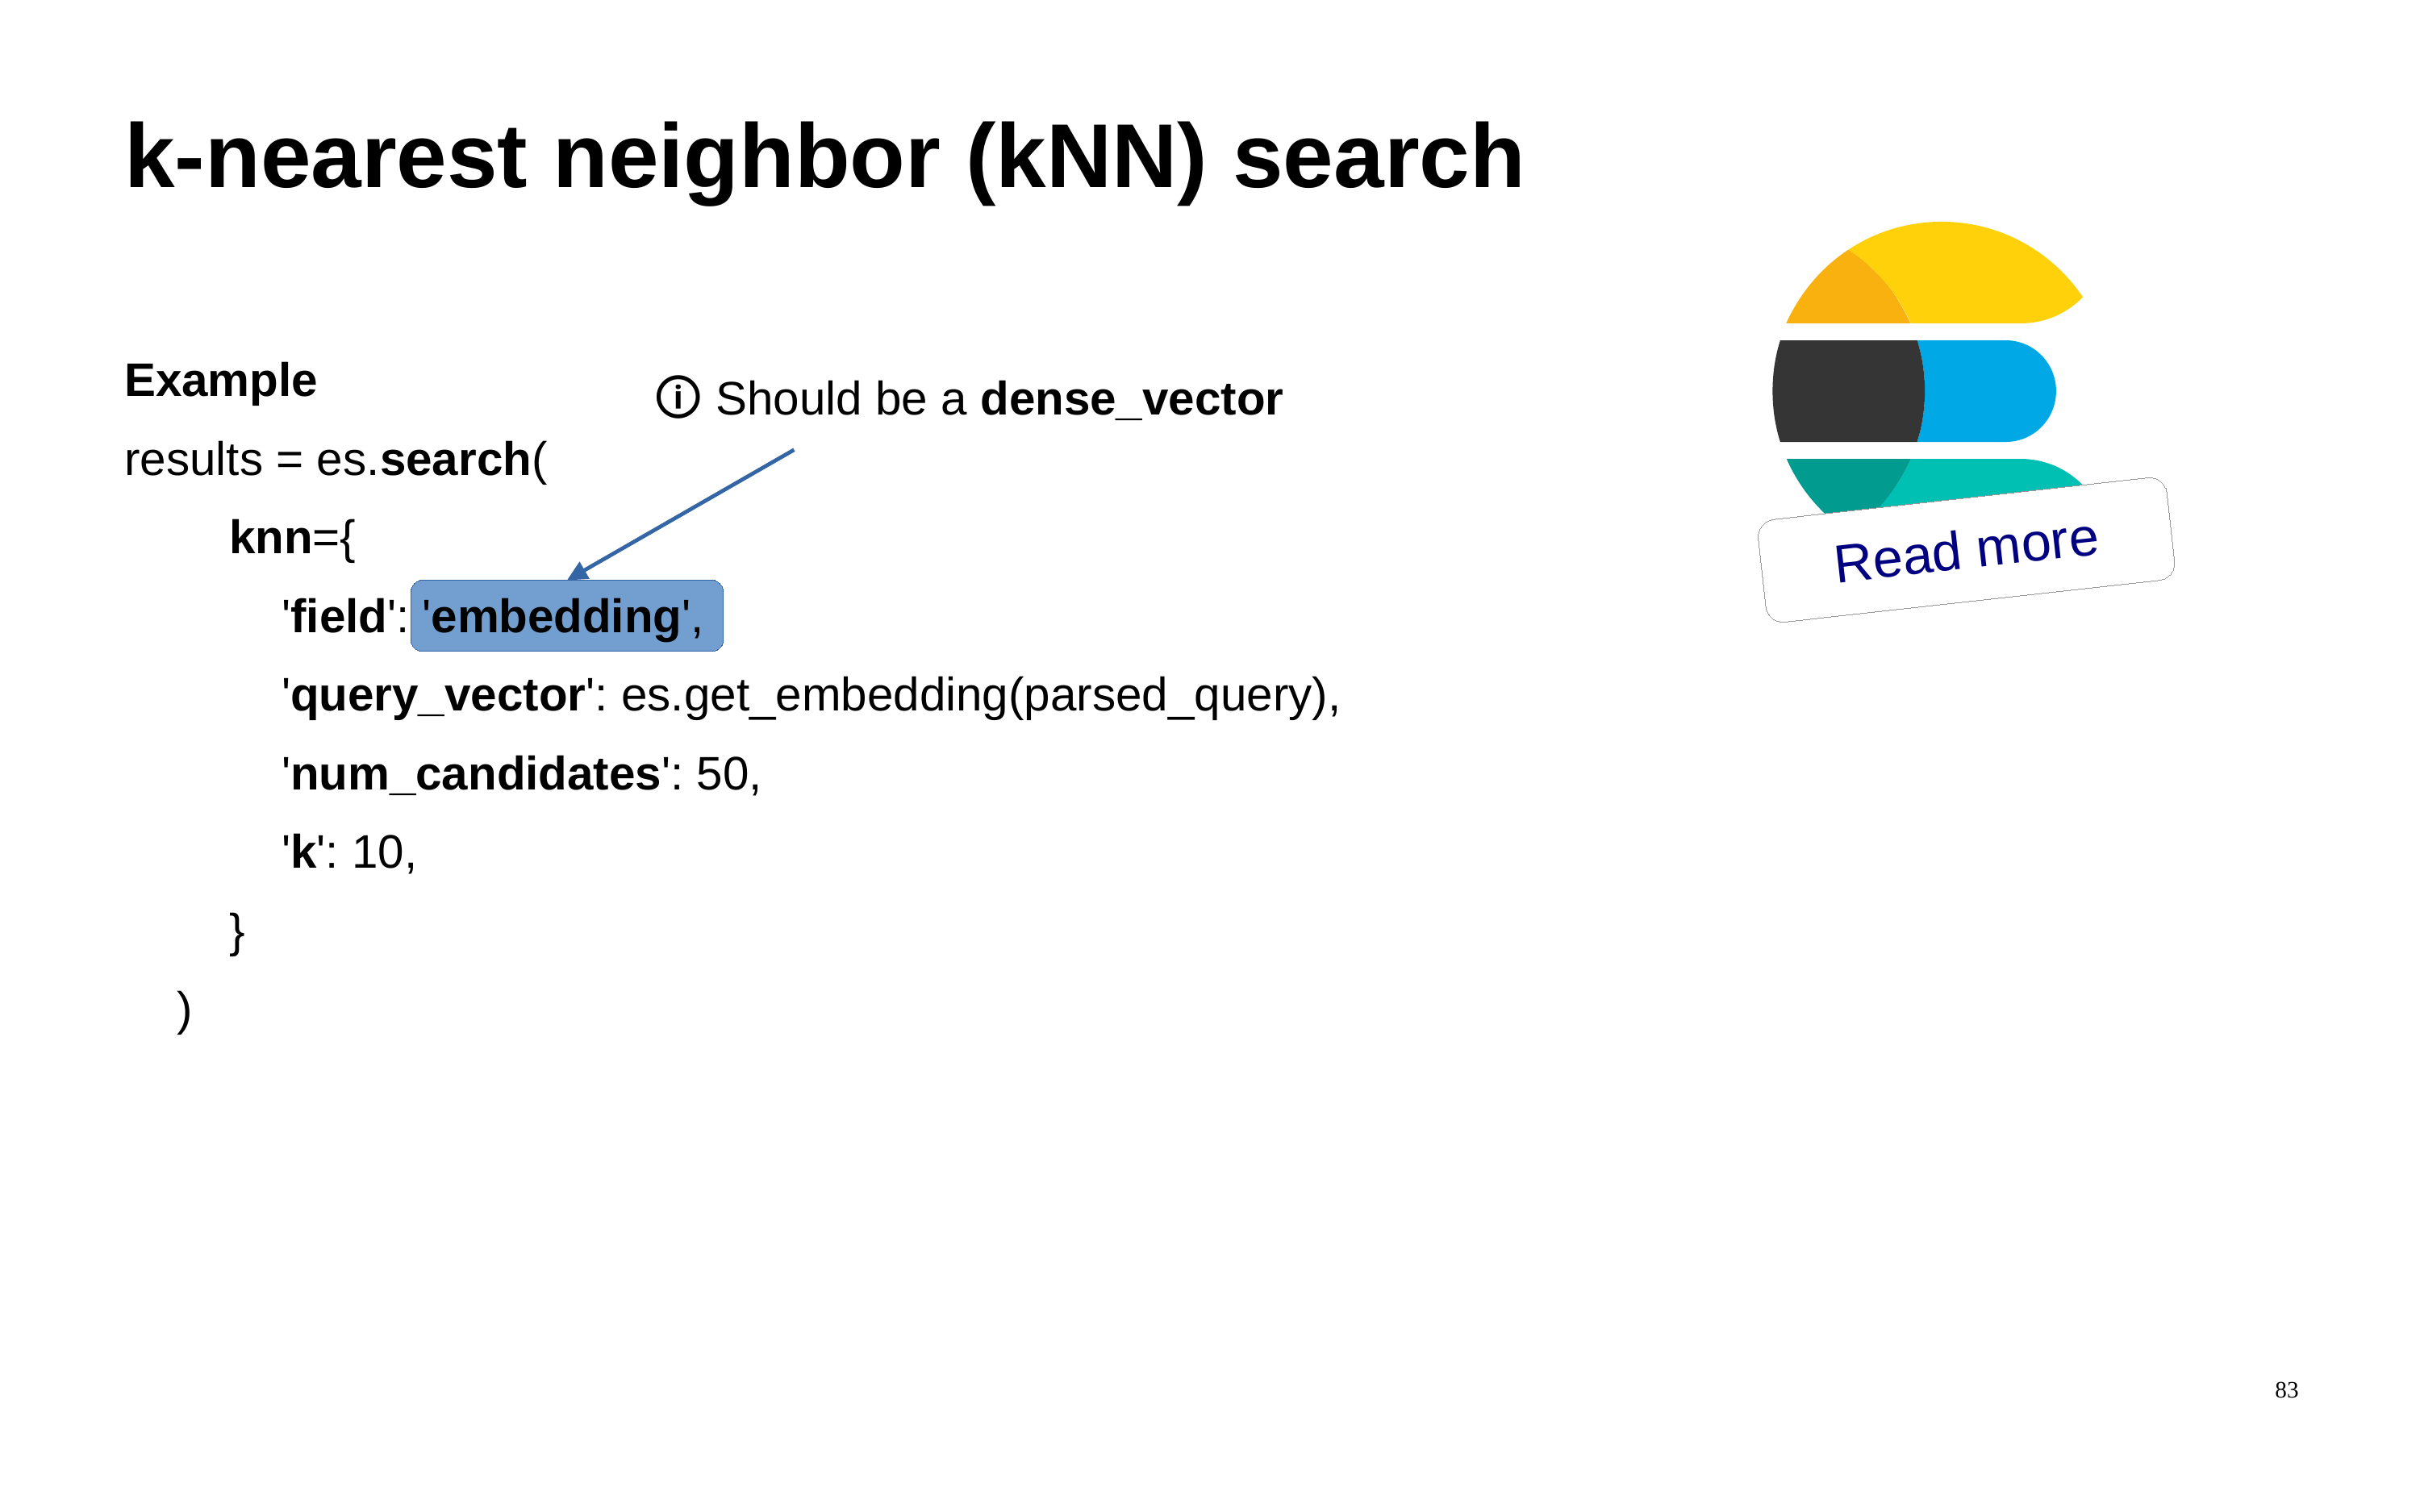

k-nearest neighbor (kNN) search
Example
results = es.search(
 knn={
 'field': 'embedding',
 'query_vector': es.get_embedding(parsed_query),
 'num_candidates': 50,
 'k': 10,
 }
 )
🛈 Should be a dense_vector
Read more
83